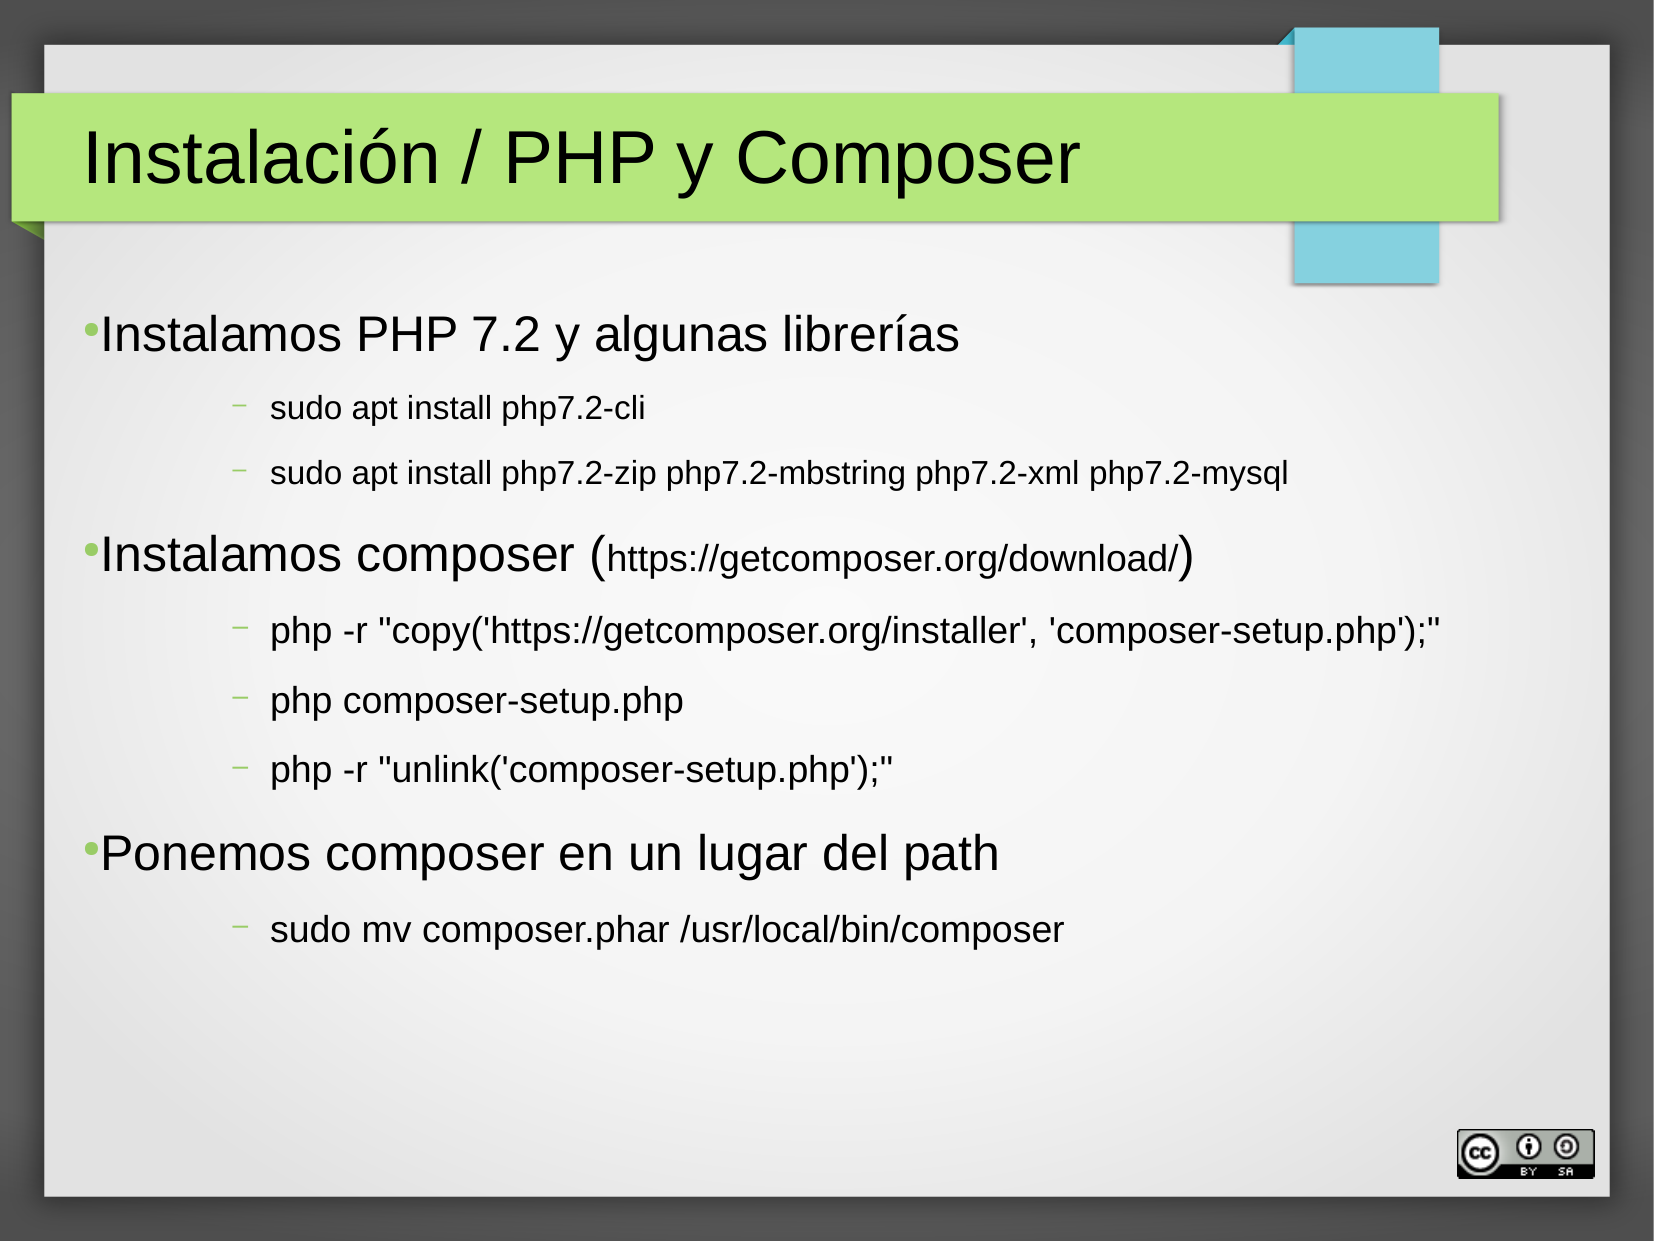

# Instalación / PHP y Composer
Instalamos PHP 7.2 y algunas librerías
sudo apt install php7.2-cli
sudo apt install php7.2-zip php7.2-mbstring php7.2-xml php7.2-mysql
Instalamos composer (https://getcomposer.org/download/)
php -r "copy('https://getcomposer.org/installer', 'composer-setup.php');"
php composer-setup.php
php -r "unlink('composer-setup.php');"
Ponemos composer en un lugar del path
sudo mv composer.phar /usr/local/bin/composer